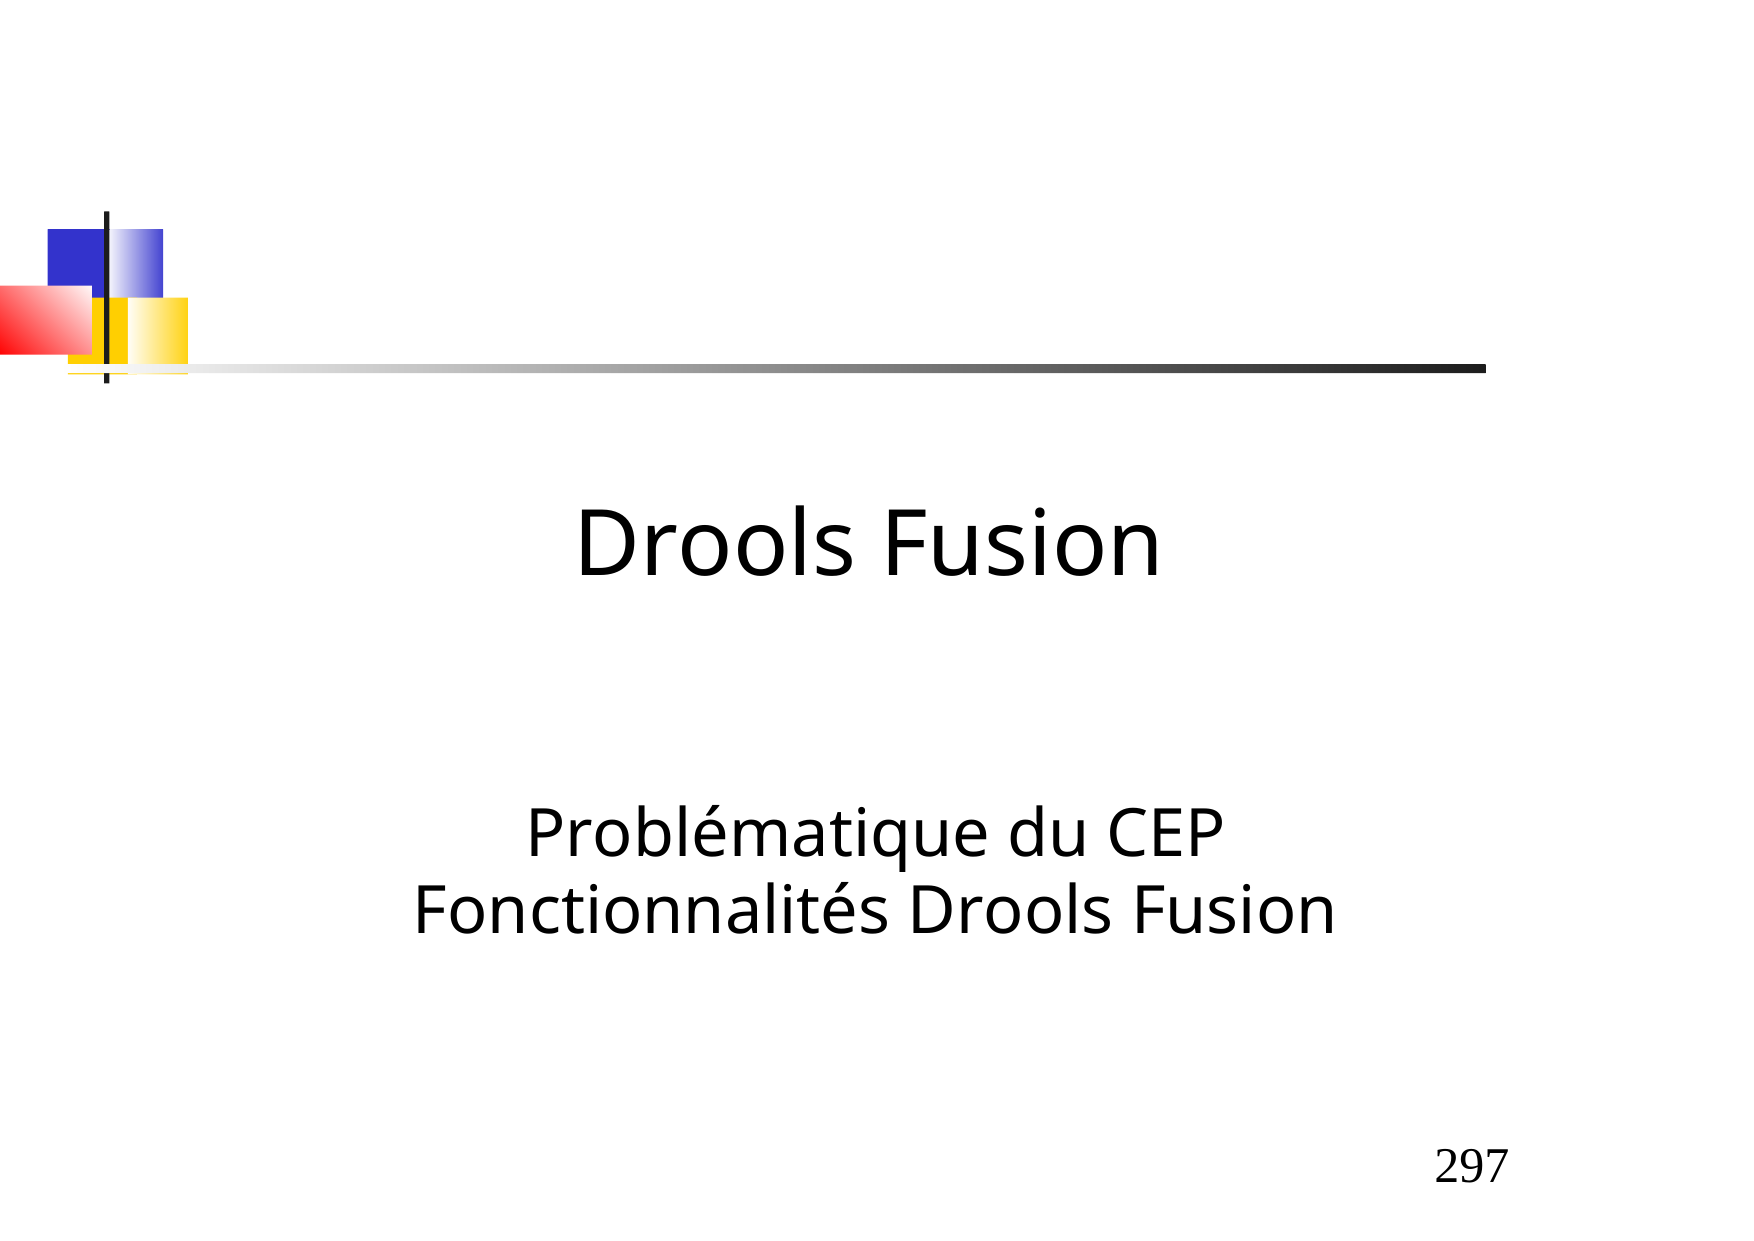

# Drools Fusion
Problématique du CEP
Fonctionnalités Drools Fusion